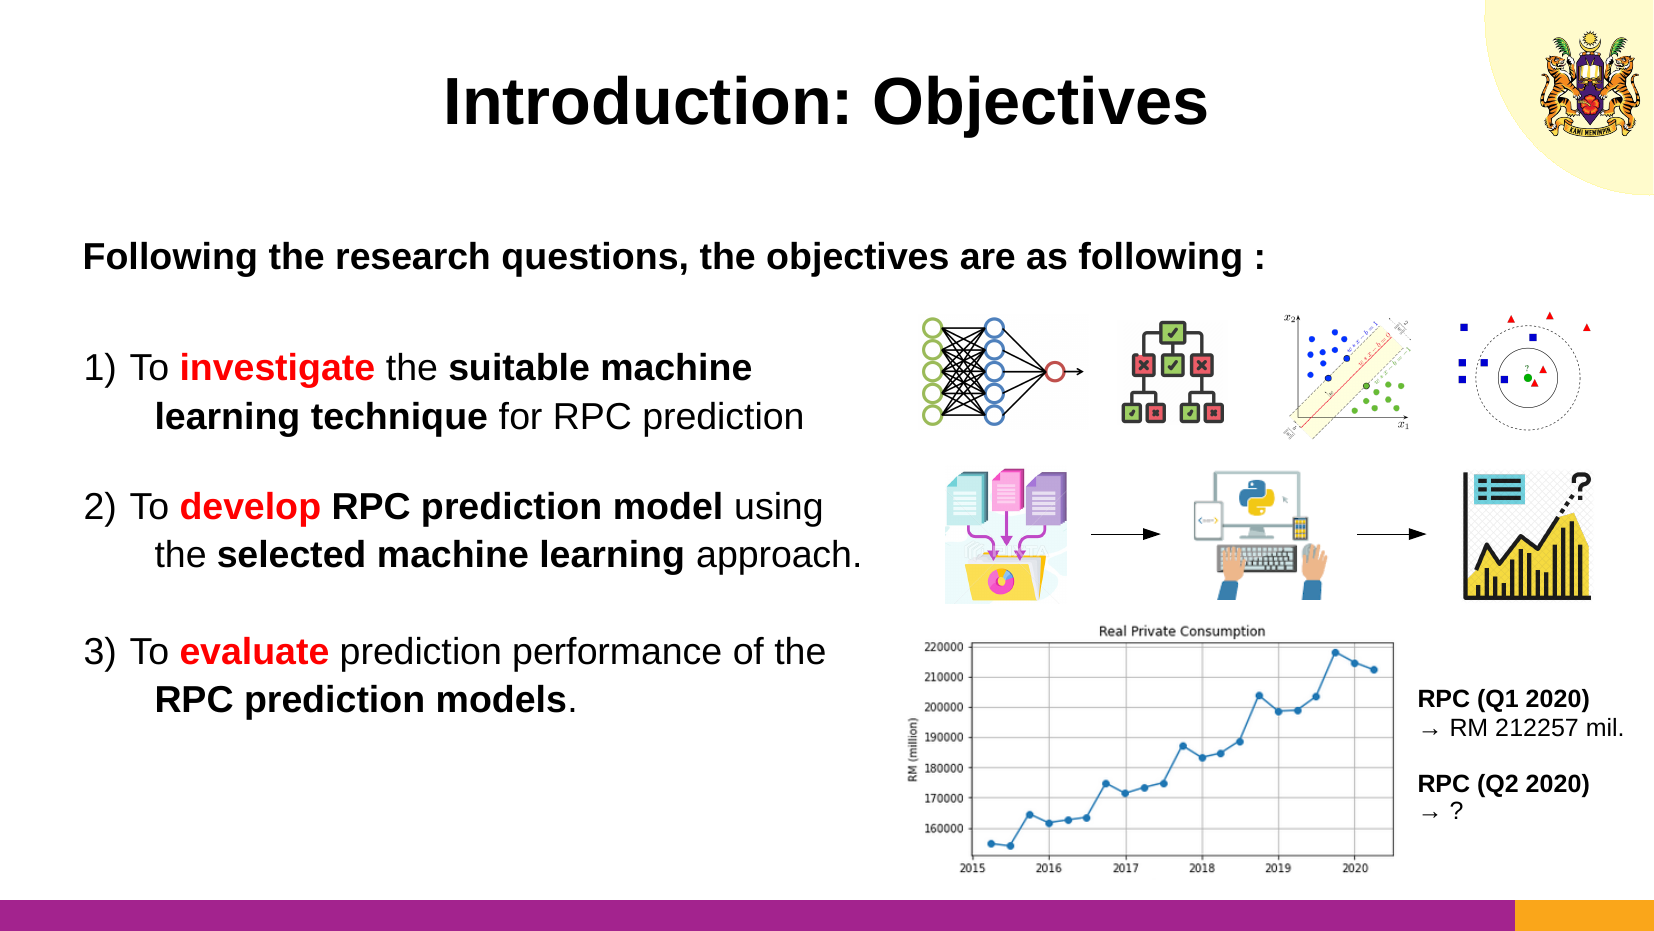

Introduction: Objectives
# Following the research questions, the objectives are as following :
 To investigate the suitable machine learning technique for RPC prediction
 To develop RPC prediction model using the selected machine learning approach.
 To evaluate prediction performance of the RPC prediction models.
RPC (Q1 2020)
→ RM 212257 mil.
RPC (Q2 2020)
→ ?